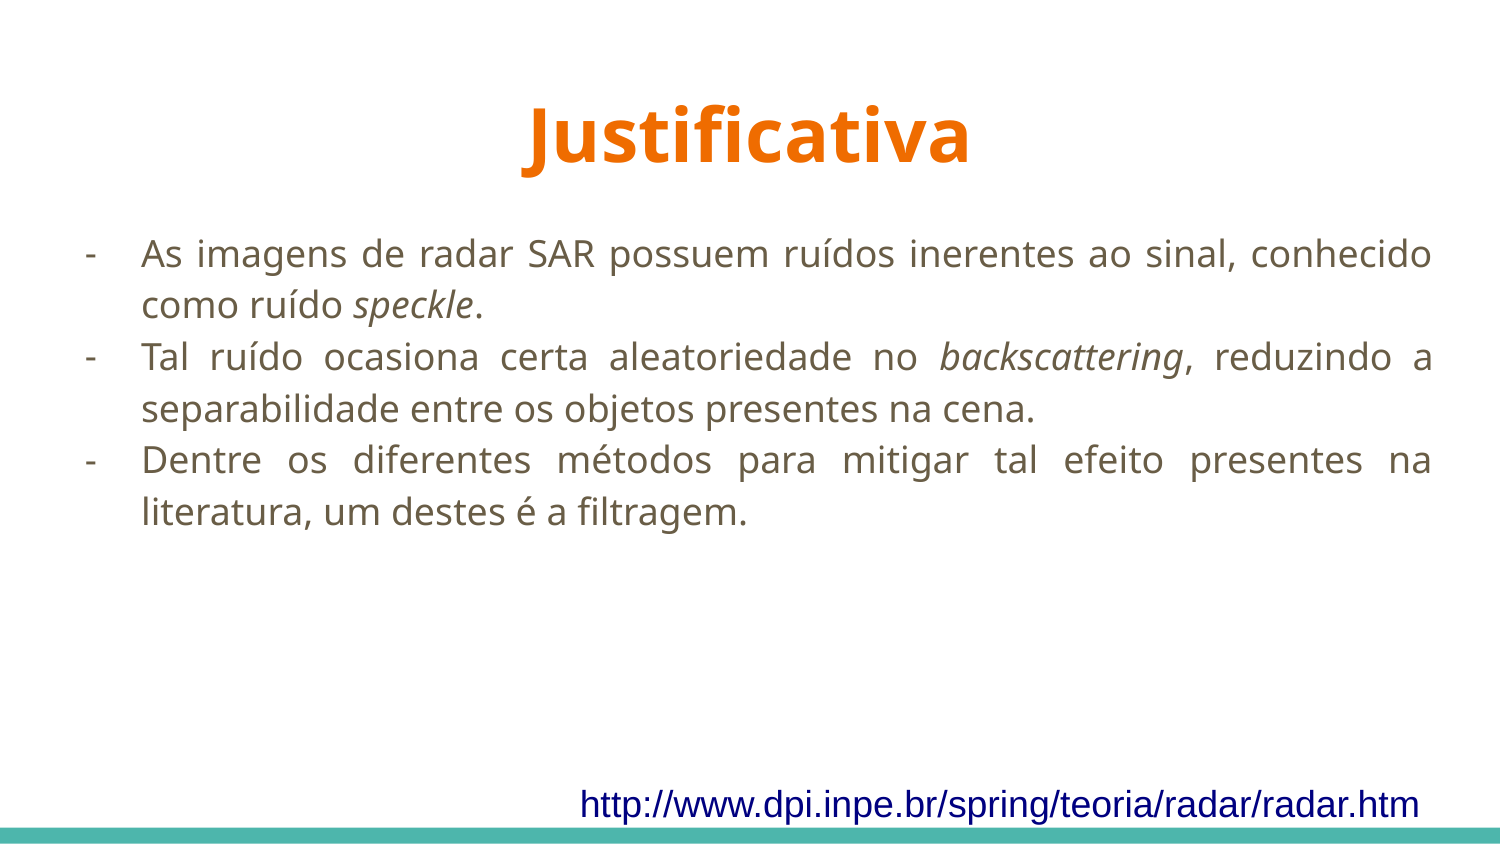

# Justificativa
As imagens de radar SAR possuem ruídos inerentes ao sinal, conhecido como ruído speckle.
Tal ruído ocasiona certa aleatoriedade no backscattering, reduzindo a separabilidade entre os objetos presentes na cena.
Dentre os diferentes métodos para mitigar tal efeito presentes na literatura, um destes é a filtragem.
http://www.dpi.inpe.br/spring/teoria/radar/radar.htm